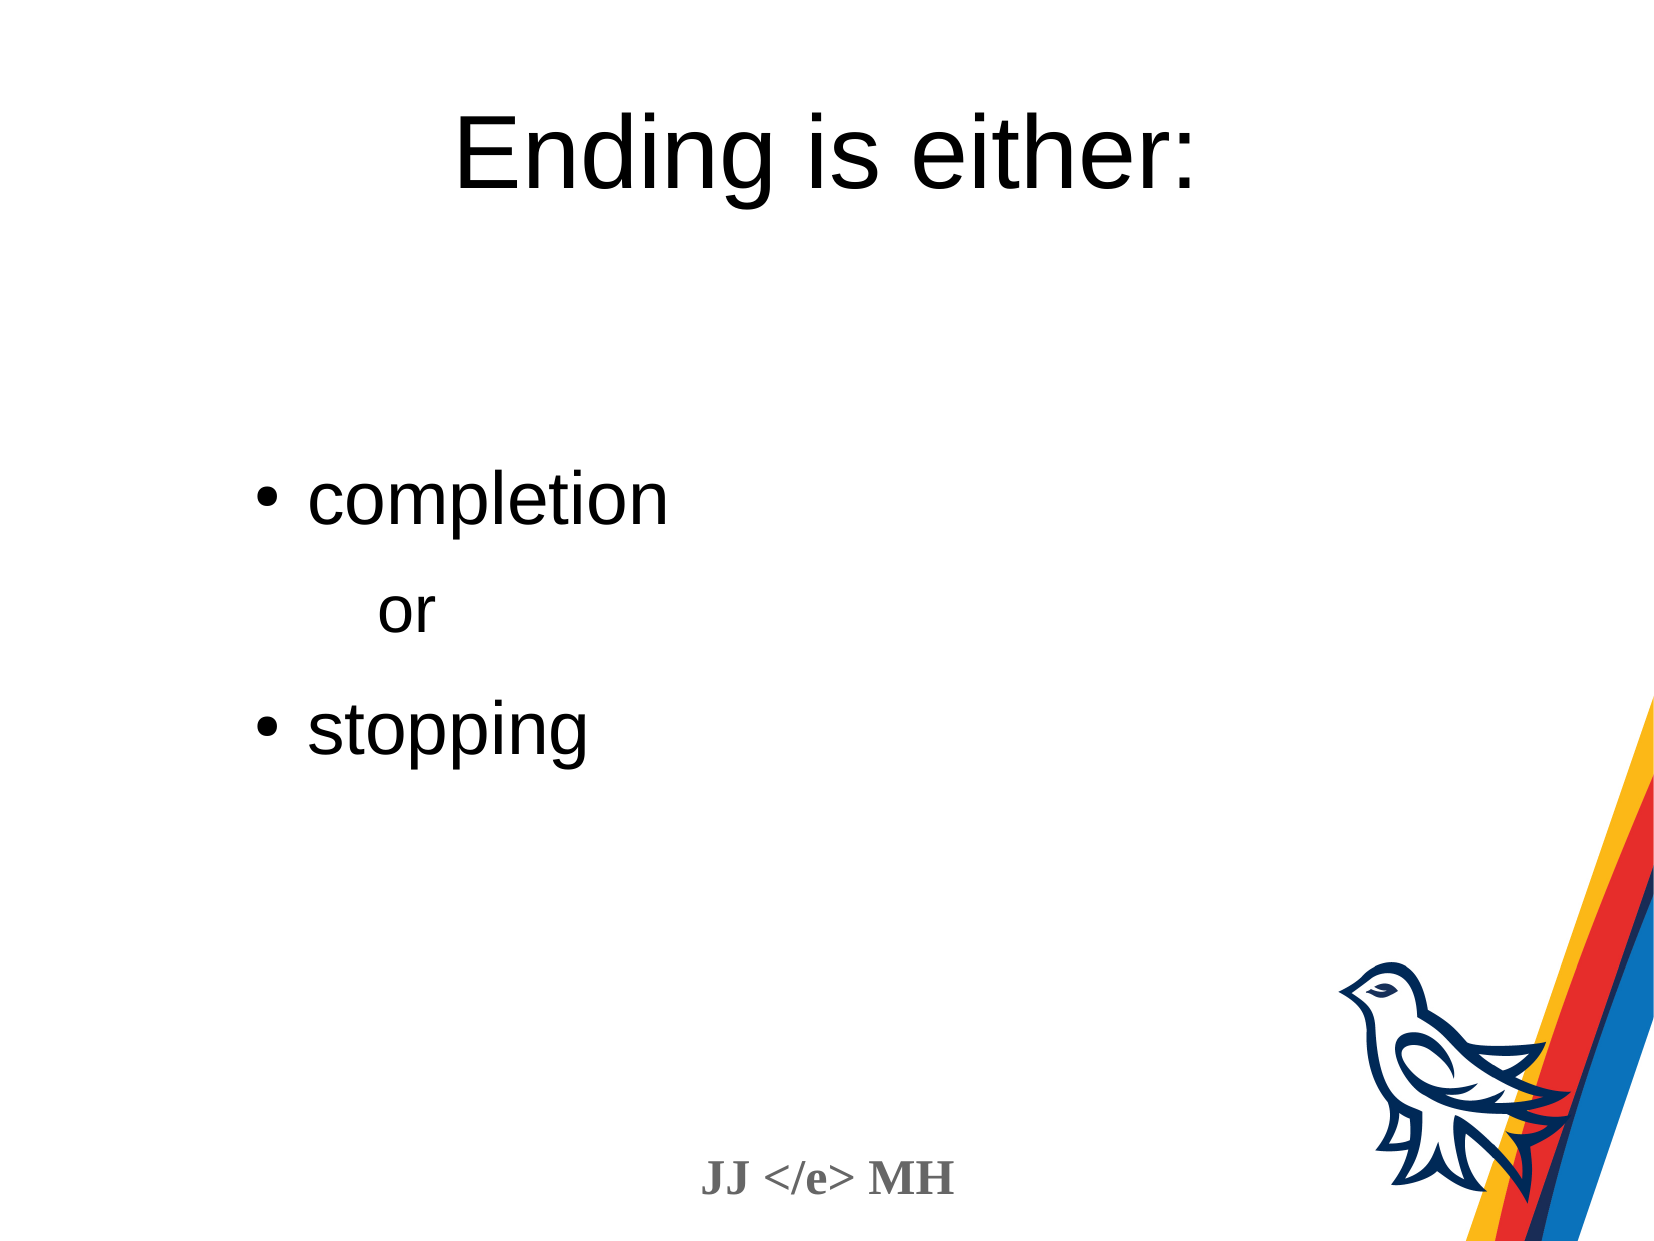

# Ending is either:
completion
or
stopping